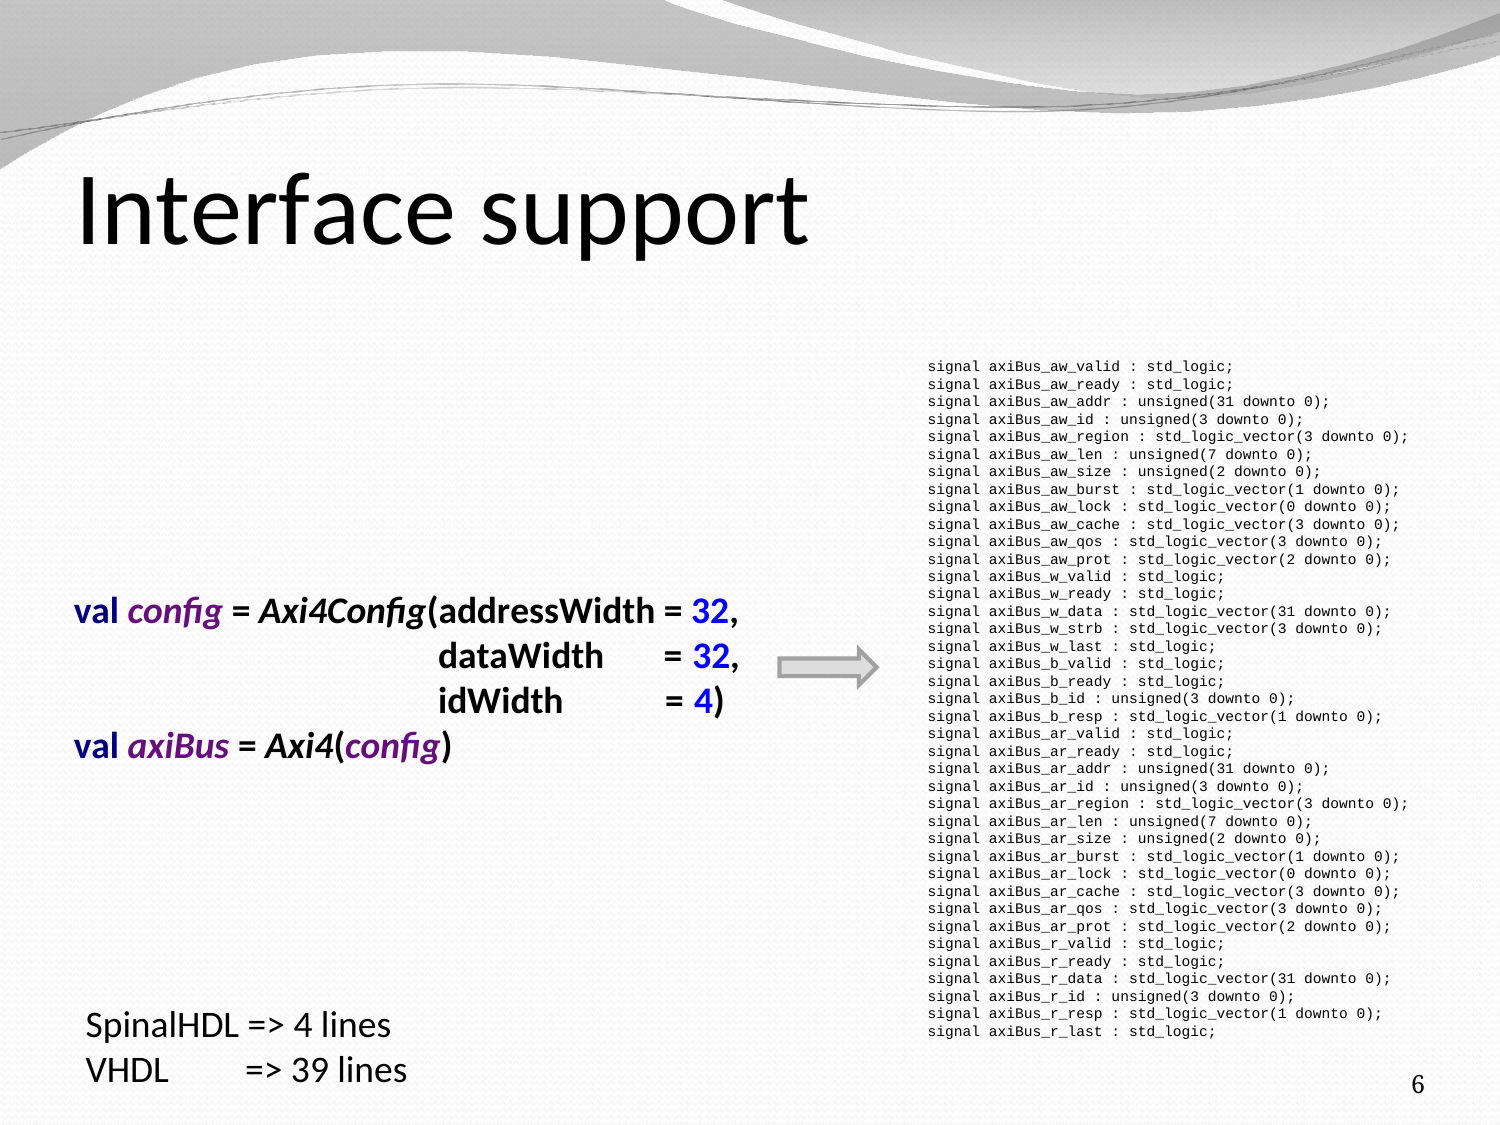

# Interface support
 signal axiBus_aw_valid : std_logic;
 signal axiBus_aw_ready : std_logic;
 signal axiBus_aw_addr : unsigned(31 downto 0);
 signal axiBus_aw_id : unsigned(3 downto 0);
 signal axiBus_aw_region : std_logic_vector(3 downto 0);
 signal axiBus_aw_len : unsigned(7 downto 0);
 signal axiBus_aw_size : unsigned(2 downto 0);
 signal axiBus_aw_burst : std_logic_vector(1 downto 0);
 signal axiBus_aw_lock : std_logic_vector(0 downto 0);
 signal axiBus_aw_cache : std_logic_vector(3 downto 0);
 signal axiBus_aw_qos : std_logic_vector(3 downto 0);
 signal axiBus_aw_prot : std_logic_vector(2 downto 0);
 signal axiBus_w_valid : std_logic;
 signal axiBus_w_ready : std_logic;
 signal axiBus_w_data : std_logic_vector(31 downto 0);
 signal axiBus_w_strb : std_logic_vector(3 downto 0);
 signal axiBus_w_last : std_logic;
 signal axiBus_b_valid : std_logic;
 signal axiBus_b_ready : std_logic;
 signal axiBus_b_id : unsigned(3 downto 0);
 signal axiBus_b_resp : std_logic_vector(1 downto 0);
 signal axiBus_ar_valid : std_logic;
 signal axiBus_ar_ready : std_logic;
 signal axiBus_ar_addr : unsigned(31 downto 0);
 signal axiBus_ar_id : unsigned(3 downto 0);
 signal axiBus_ar_region : std_logic_vector(3 downto 0);
 signal axiBus_ar_len : unsigned(7 downto 0);
 signal axiBus_ar_size : unsigned(2 downto 0);
 signal axiBus_ar_burst : std_logic_vector(1 downto 0);
 signal axiBus_ar_lock : std_logic_vector(0 downto 0);
 signal axiBus_ar_cache : std_logic_vector(3 downto 0);
 signal axiBus_ar_qos : std_logic_vector(3 downto 0);
 signal axiBus_ar_prot : std_logic_vector(2 downto 0);
 signal axiBus_r_valid : std_logic;
 signal axiBus_r_ready : std_logic;
 signal axiBus_r_data : std_logic_vector(31 downto 0);
 signal axiBus_r_id : unsigned(3 downto 0);
 signal axiBus_r_resp : std_logic_vector(1 downto 0);
 signal axiBus_r_last : std_logic;
val config = Axi4Config(addressWidth = 32,
 dataWidth = 32,
 idWidth = 4)
val axiBus = Axi4(config)
SpinalHDL => 4 lines
VHDL => 39 lines